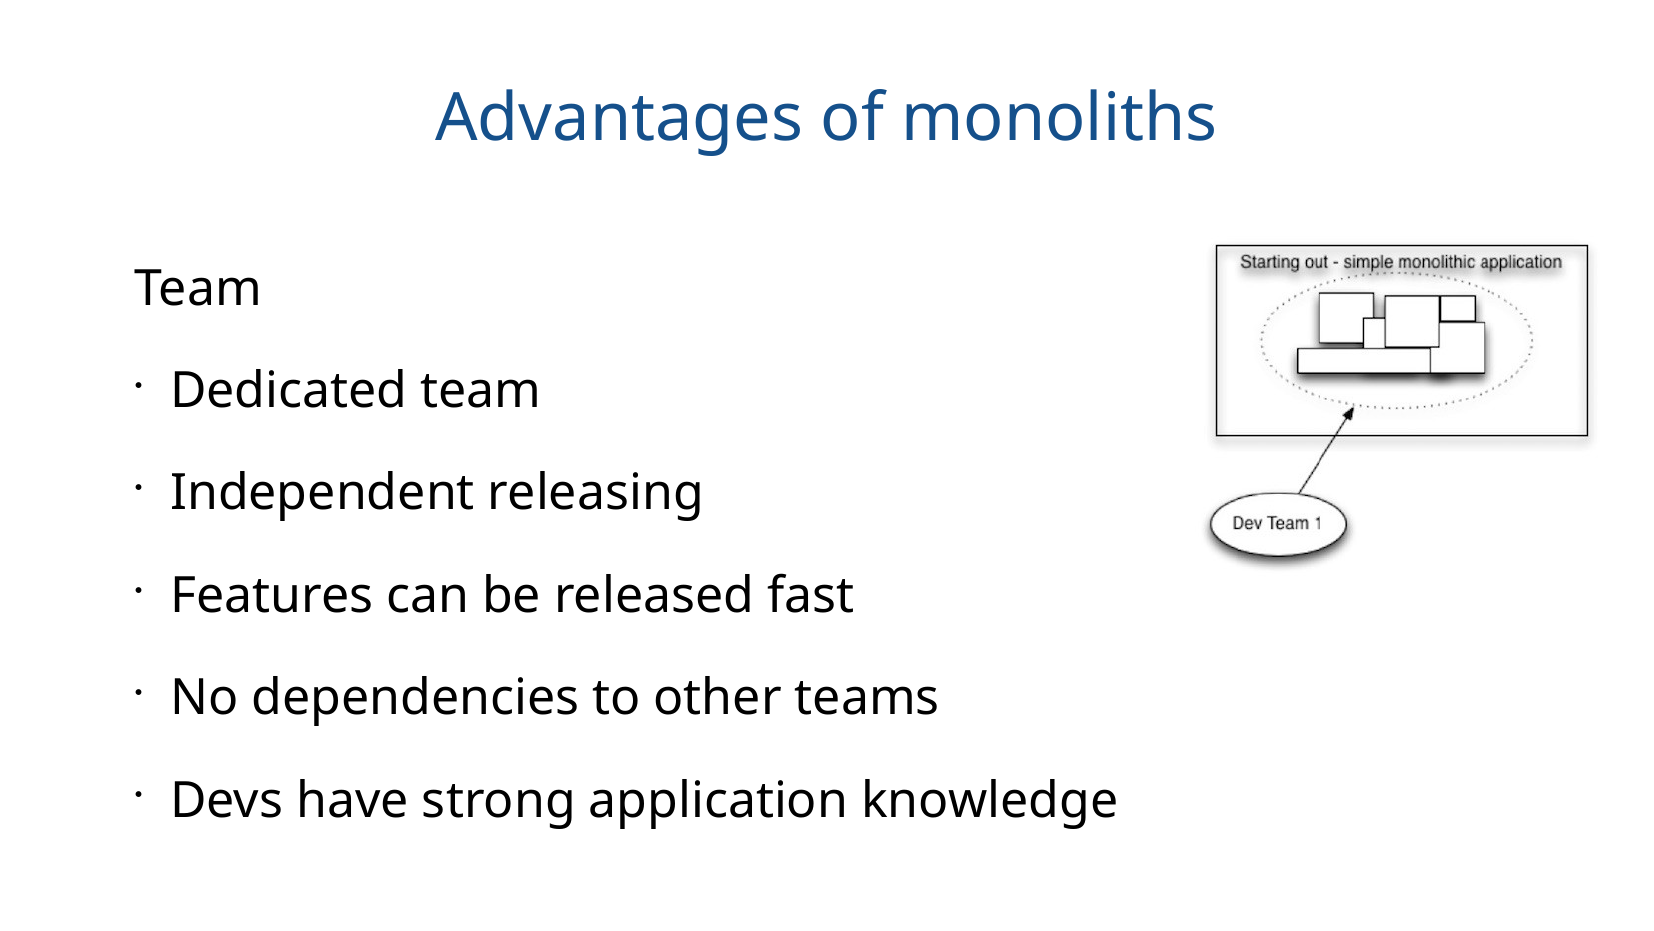

# Advantages of monoliths
Team
Dedicated team
Independent releasing
Features can be released fast
No dependencies to other teams
Devs have strong application knowledge